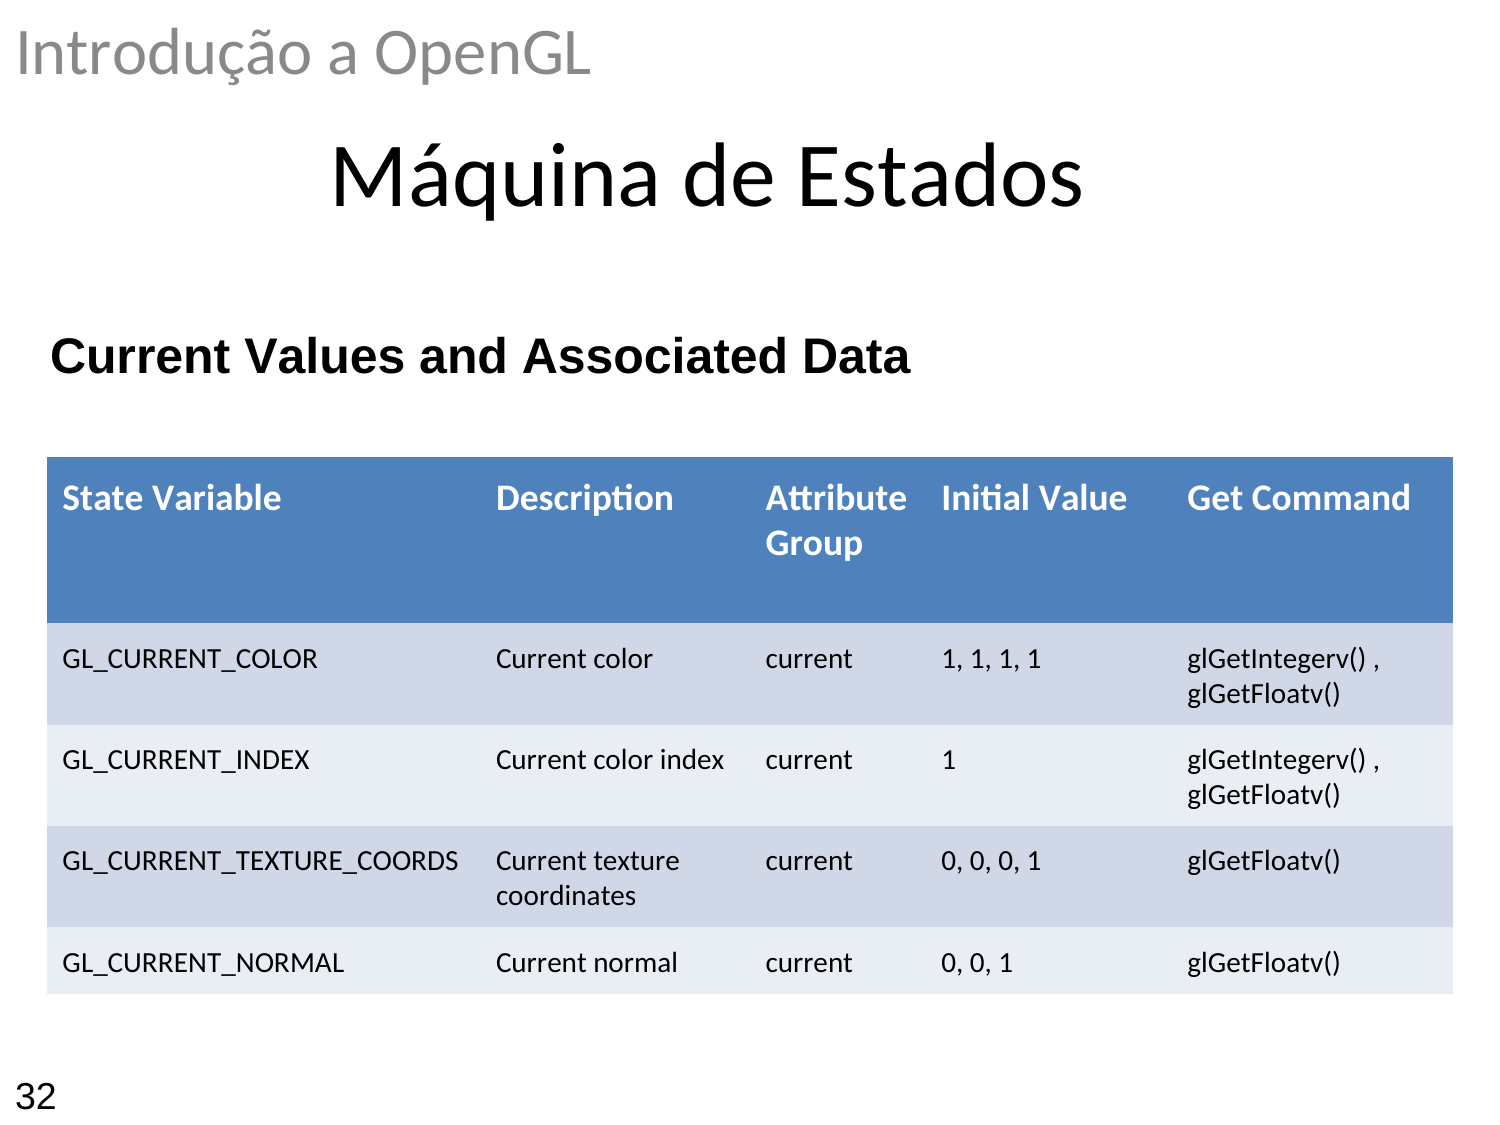

Introdução a OpenGL
# Máquina de Estados
Current Values and Associated Data
| State Variable | Description | Attribute Group | Initial Value | Get Command |
| --- | --- | --- | --- | --- |
| GL\_CURRENT\_COLOR | Current color | current | 1, 1, 1, 1 | glGetIntegerv() , glGetFloatv() |
| GL\_CURRENT\_INDEX | Current color index | current | 1 | glGetIntegerv() , glGetFloatv() |
| GL\_CURRENT\_TEXTURE\_COORDS | Current texture coordinates | current | 0, 0, 0, 1 | glGetFloatv() |
| GL\_CURRENT\_NORMAL | Current normal | current | 0, 0, 1 | glGetFloatv() |
32